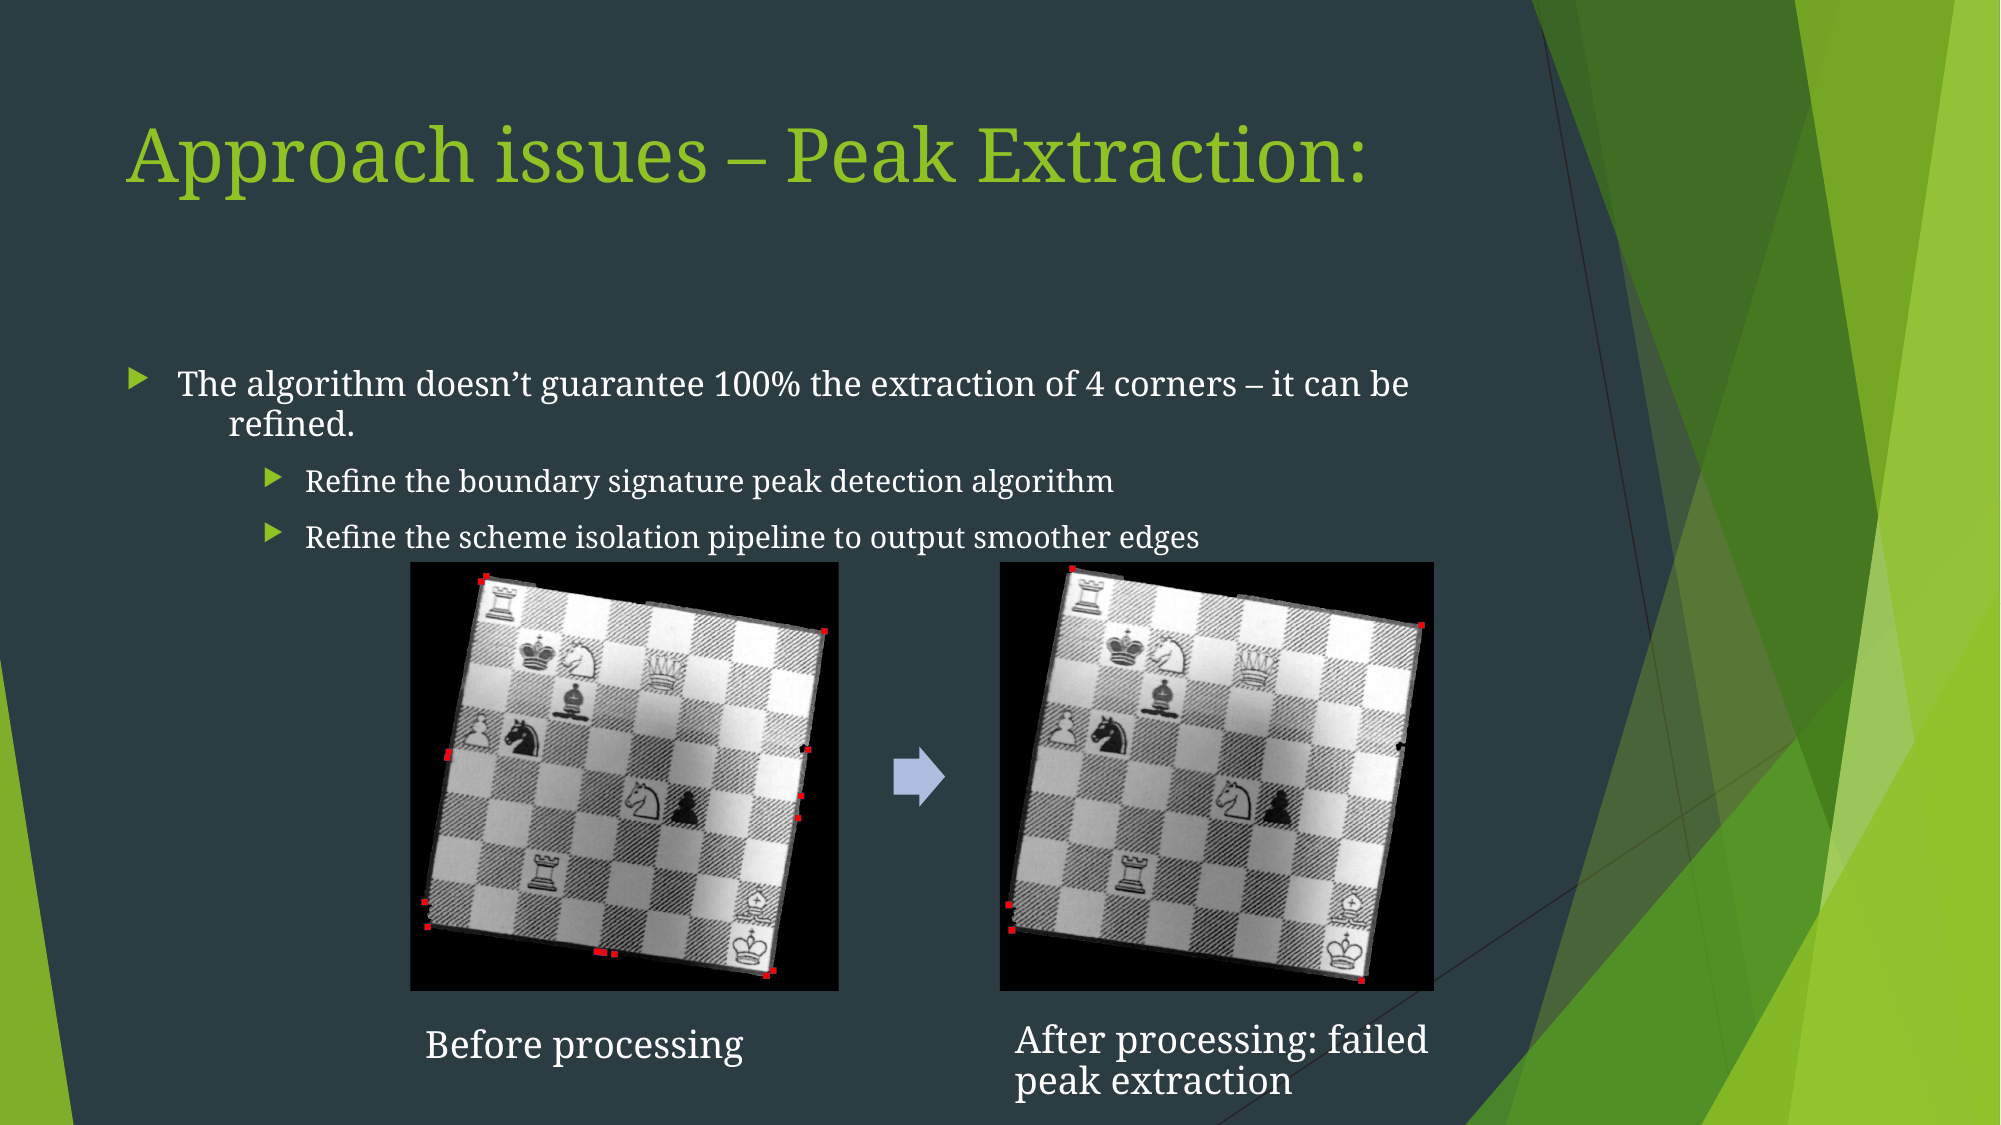

# Approach issues – Peak Extraction:
The algorithm doesn’t guarantee 100% the extraction of 4 corners – it can be refined.
Refine the boundary signature peak detection algorithm
Refine the scheme isolation pipeline to output smoother edges
Before processing
After processing: failed peak extraction